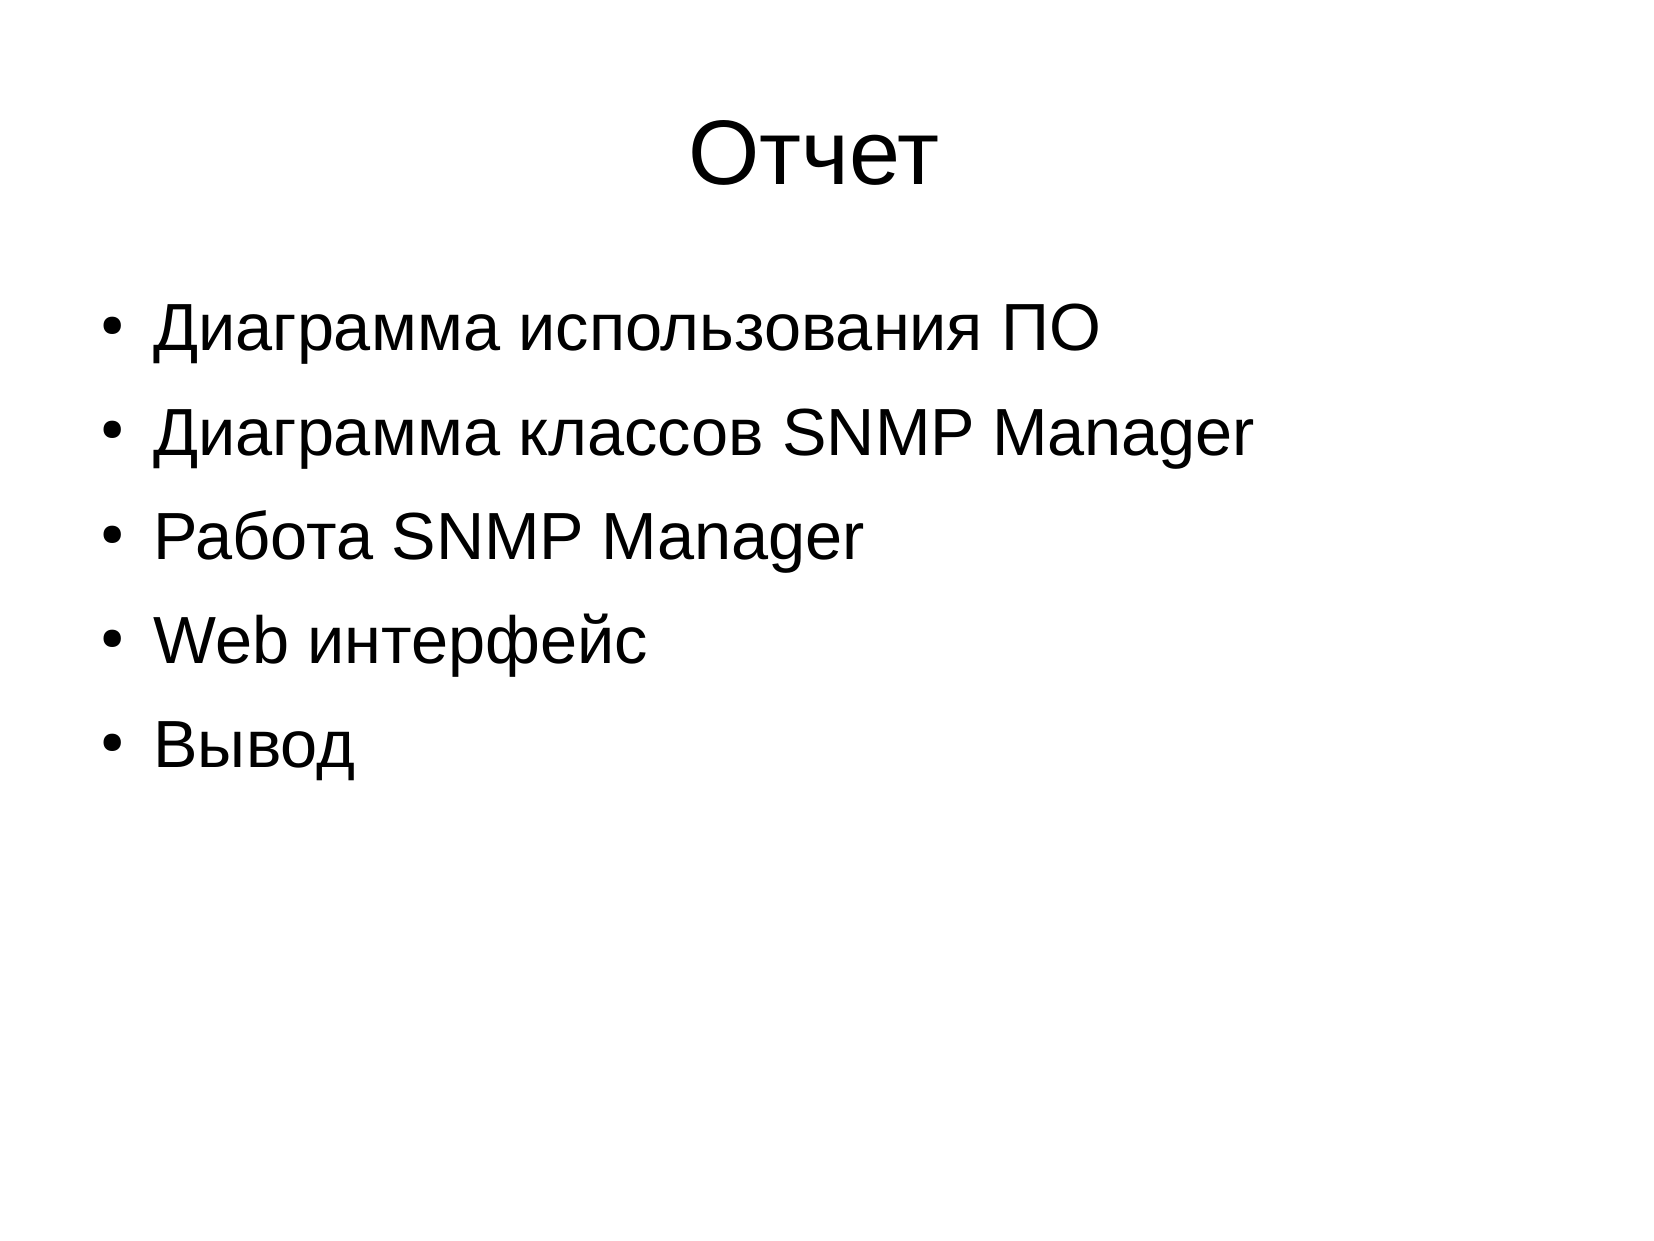

# Отчет
Диаграмма использования ПО
Диаграмма классов SNMP Manager
Работа SNMP Manager
Web интерфейс
Вывод